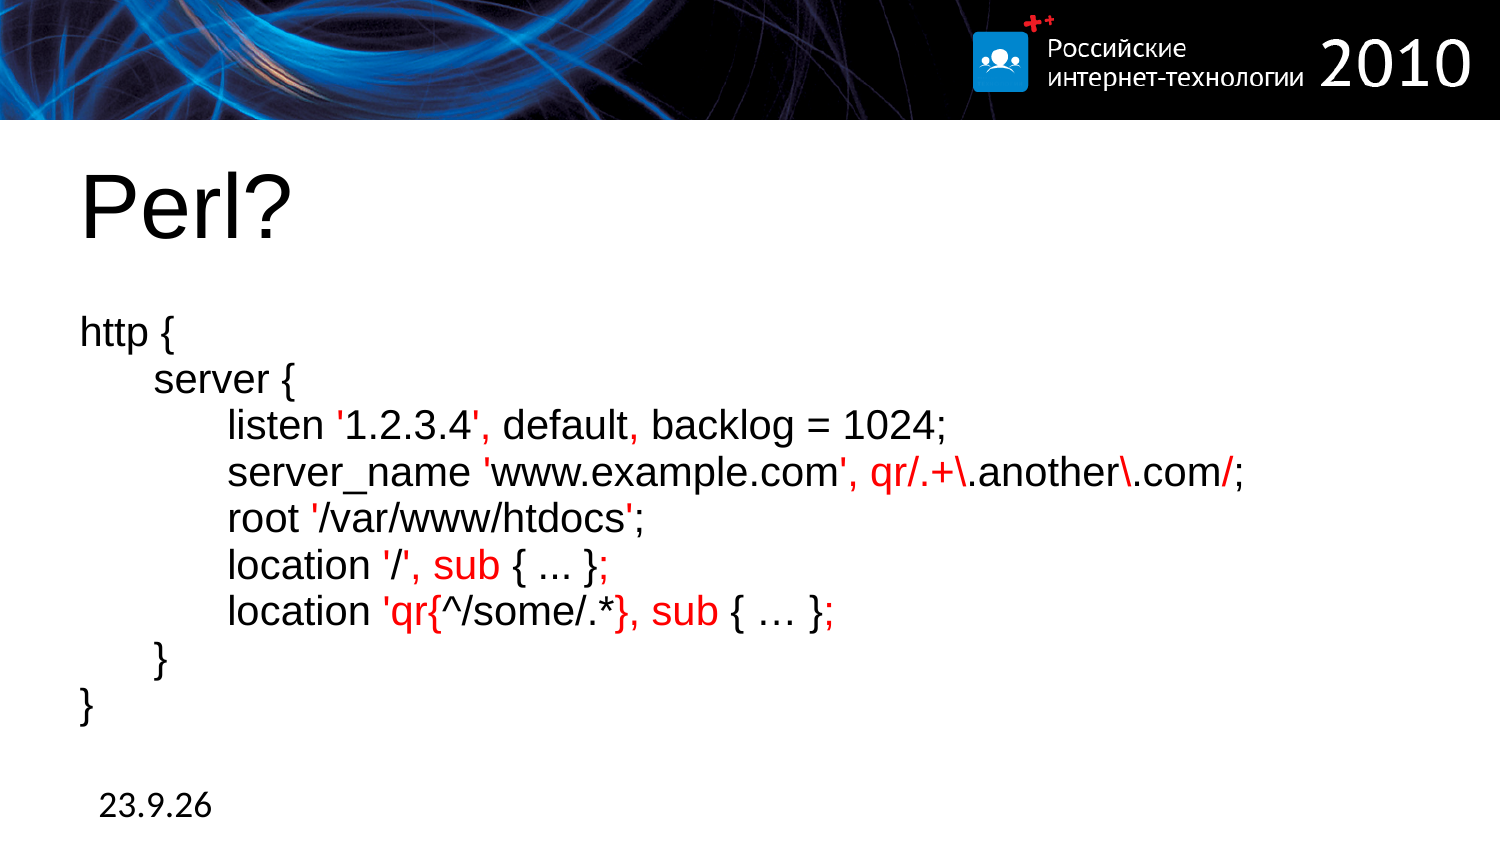

# Perl?
http {
	server {
		listen '1.2.3.4', default, backlog = 1024;
		server_name 'www.example.com', qr/.+\.another\.com/;
		root '/var/www/htdocs';
		location '/', sub { ... };
		location 'qr{^/some/.*}, sub { … };
	}
}